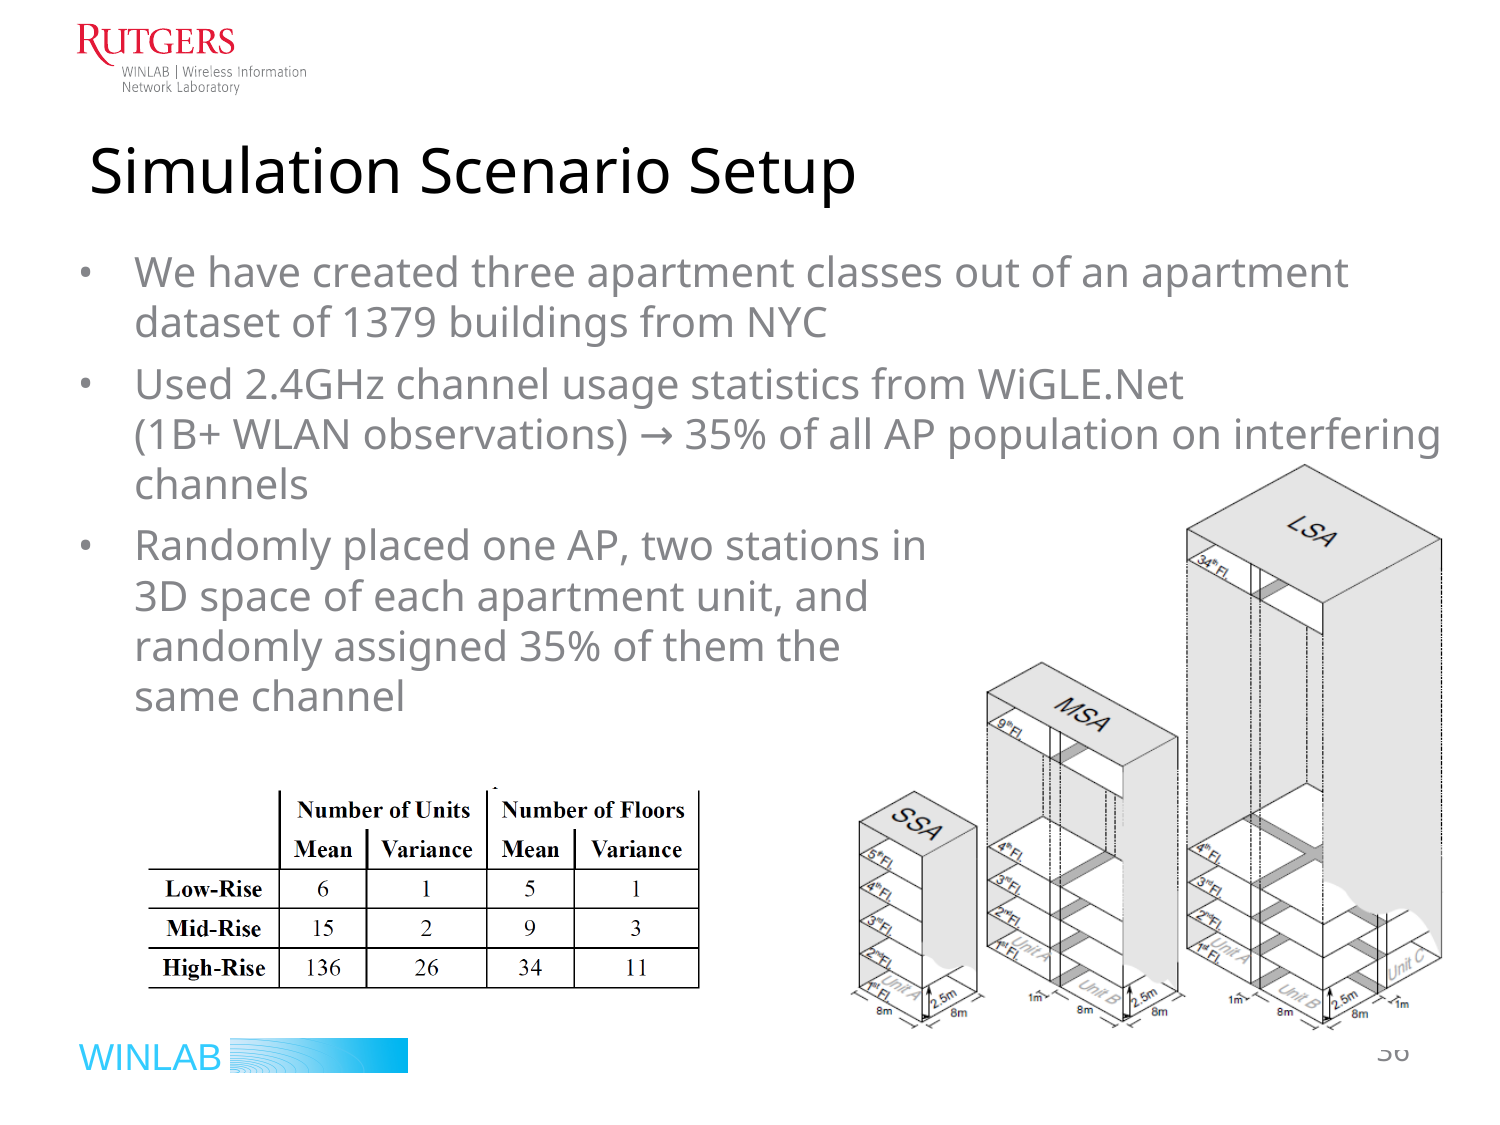

# Simulation Scenario Setup
We have created three apartment classes out of an apartment dataset of 1379 buildings from NYC
Used 2.4GHz channel usage statistics from WiGLE.Net
(1B+ WLAN observations) → 35% of all AP population on interfering channels
Randomly placed one AP, two stations in
3D space of each apartment unit, and
randomly assigned 35% of them the
same channel
36